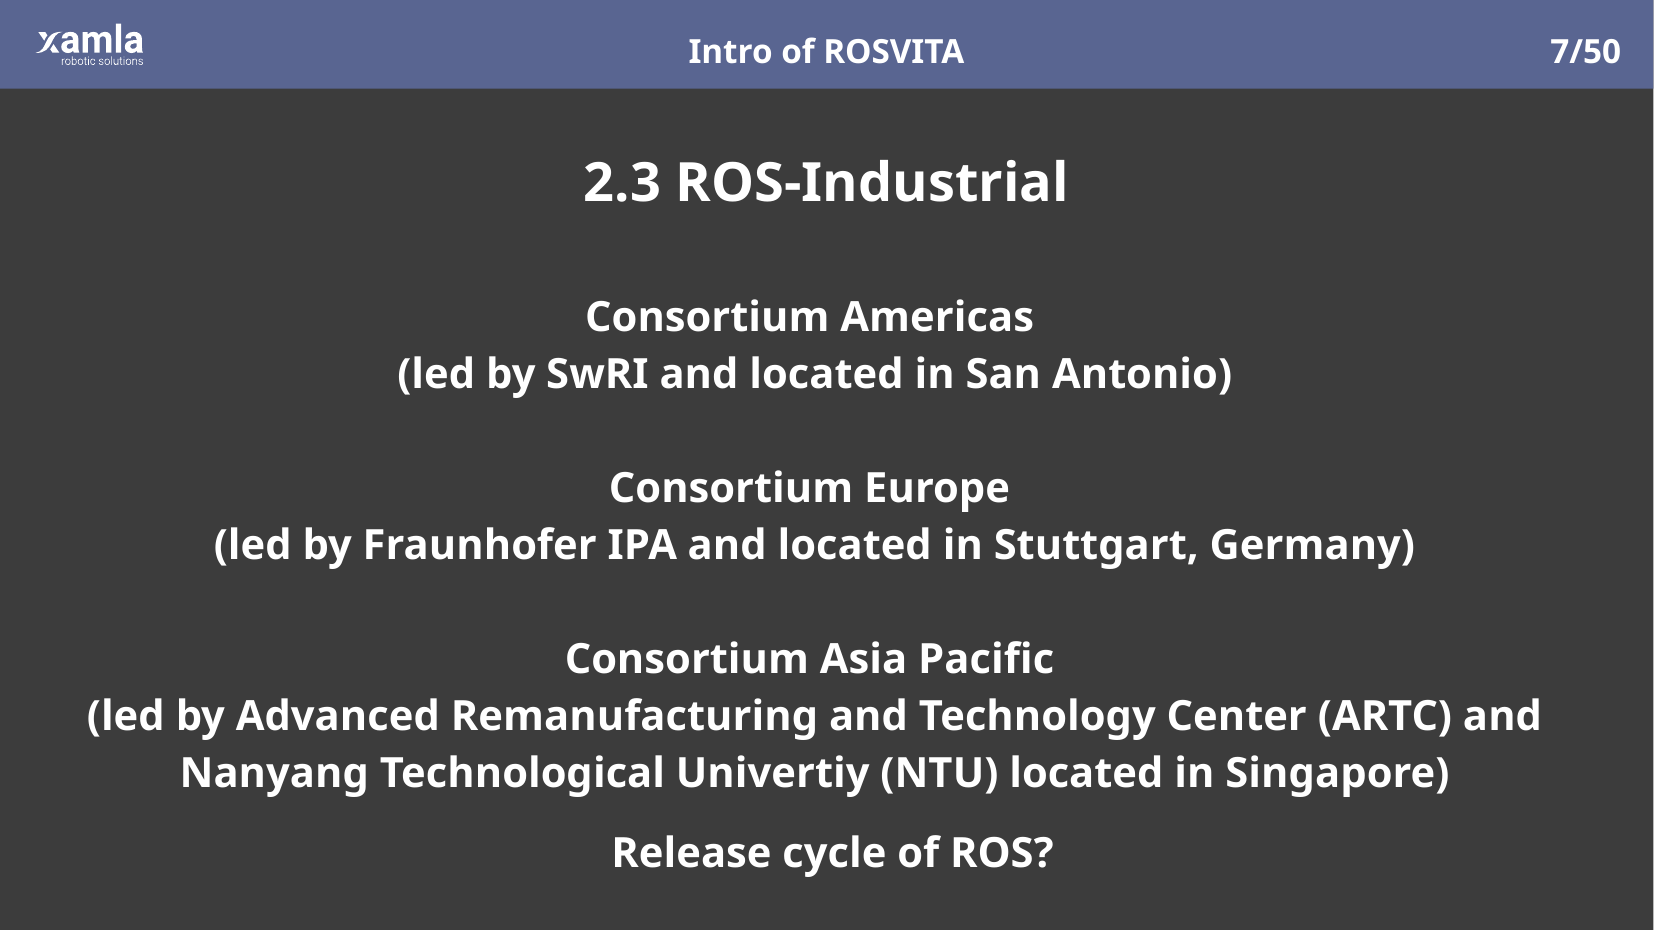

Intro of ROSVITA
7/50
2.3 ROS-Industrial
Consortium Americas
(led by SwRI and located in San Antonio)
Consortium Europe
(led by Fraunhofer IPA and located in Stuttgart, Germany)
Consortium Asia Pacific
(led by Advanced Remanufacturing and Technology Center (ARTC) and Nanyang Technological Univertiy (NTU) located in Singapore)
Release cycle of ROS?